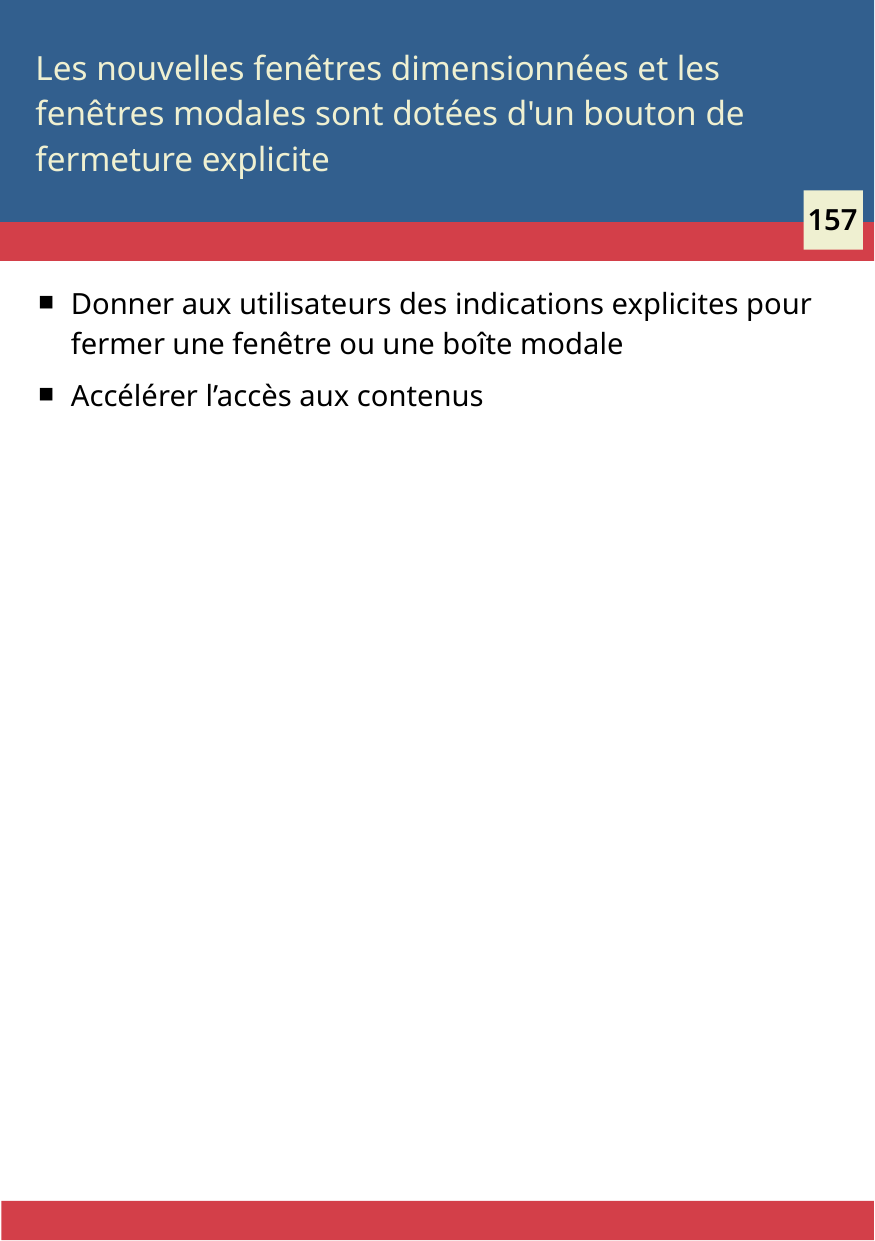

# Les nouvelles fenêtres dimensionnées et les fenêtres modales sont dotées d'un bouton de fermeture explicite
157
Donner aux utilisateurs des indications explicites pour fermer une fenêtre ou une boîte modale
Accélérer l’accès aux contenus